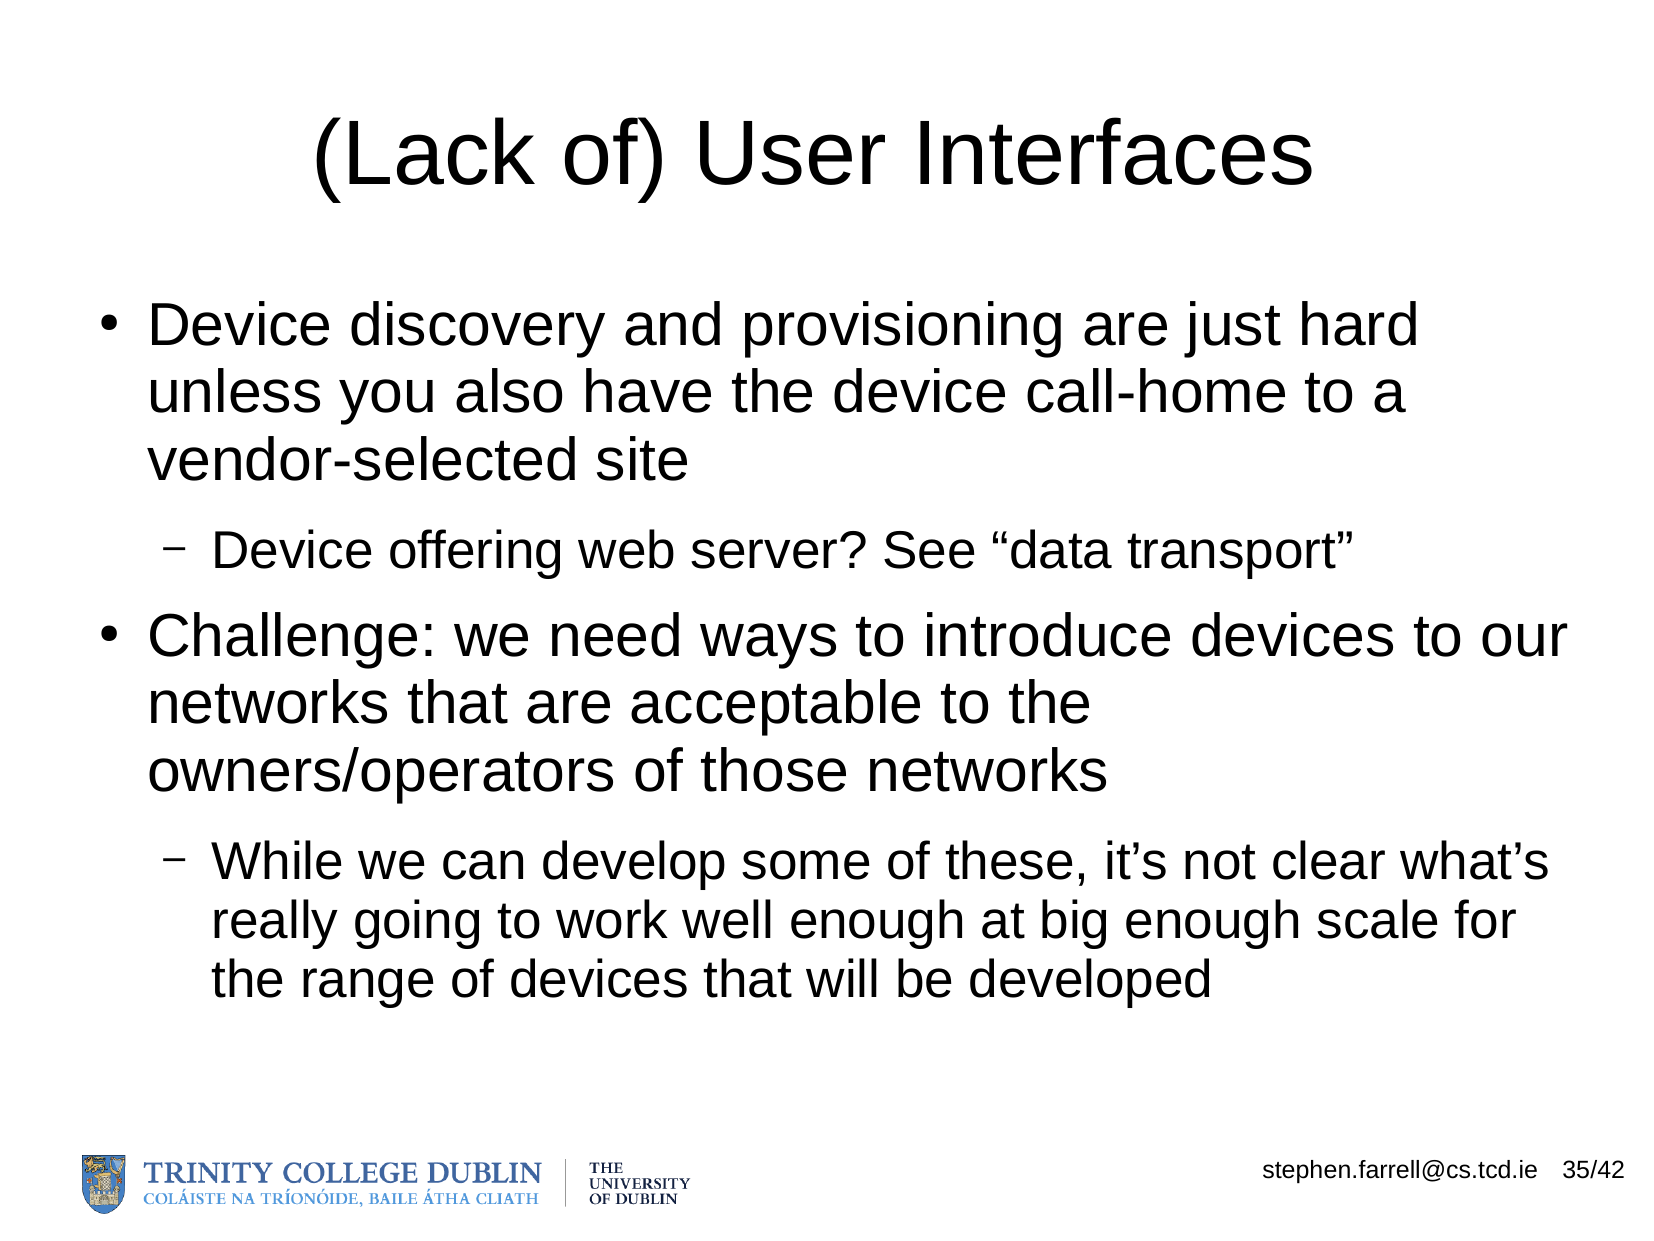

# (Lack of) User Interfaces
Device discovery and provisioning are just hard unless you also have the device call-home to a vendor-selected site
Device offering web server? See “data transport”
Challenge: we need ways to introduce devices to our networks that are acceptable to the owners/operators of those networks
While we can develop some of these, it’s not clear what’s really going to work well enough at big enough scale for the range of devices that will be developed